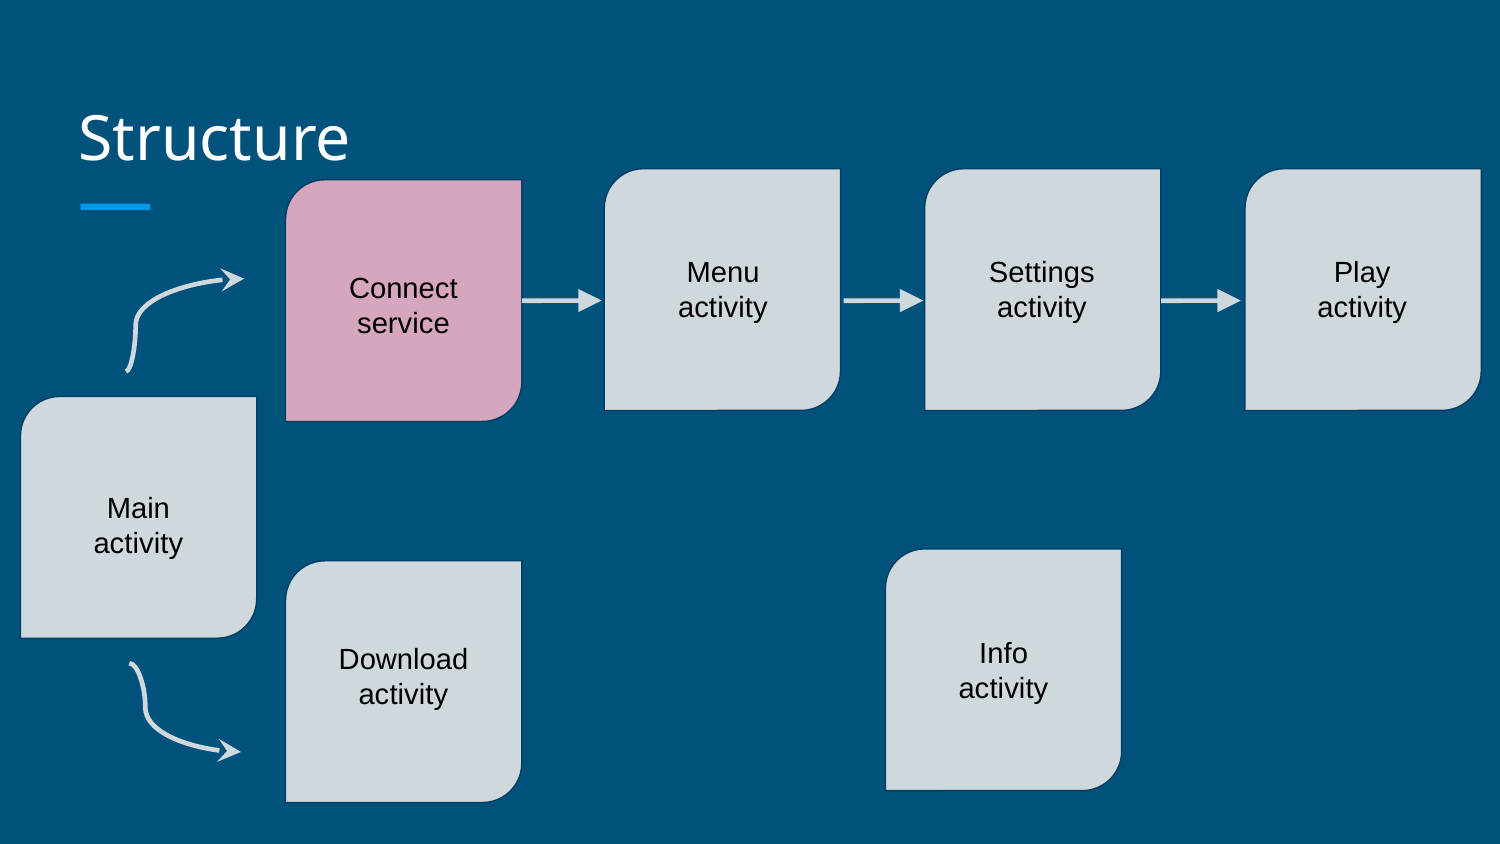

# Structure
Menu
activity
Settings
activity
Play
activity
Connect
service
Main
activity
Info
activity
Download
activity